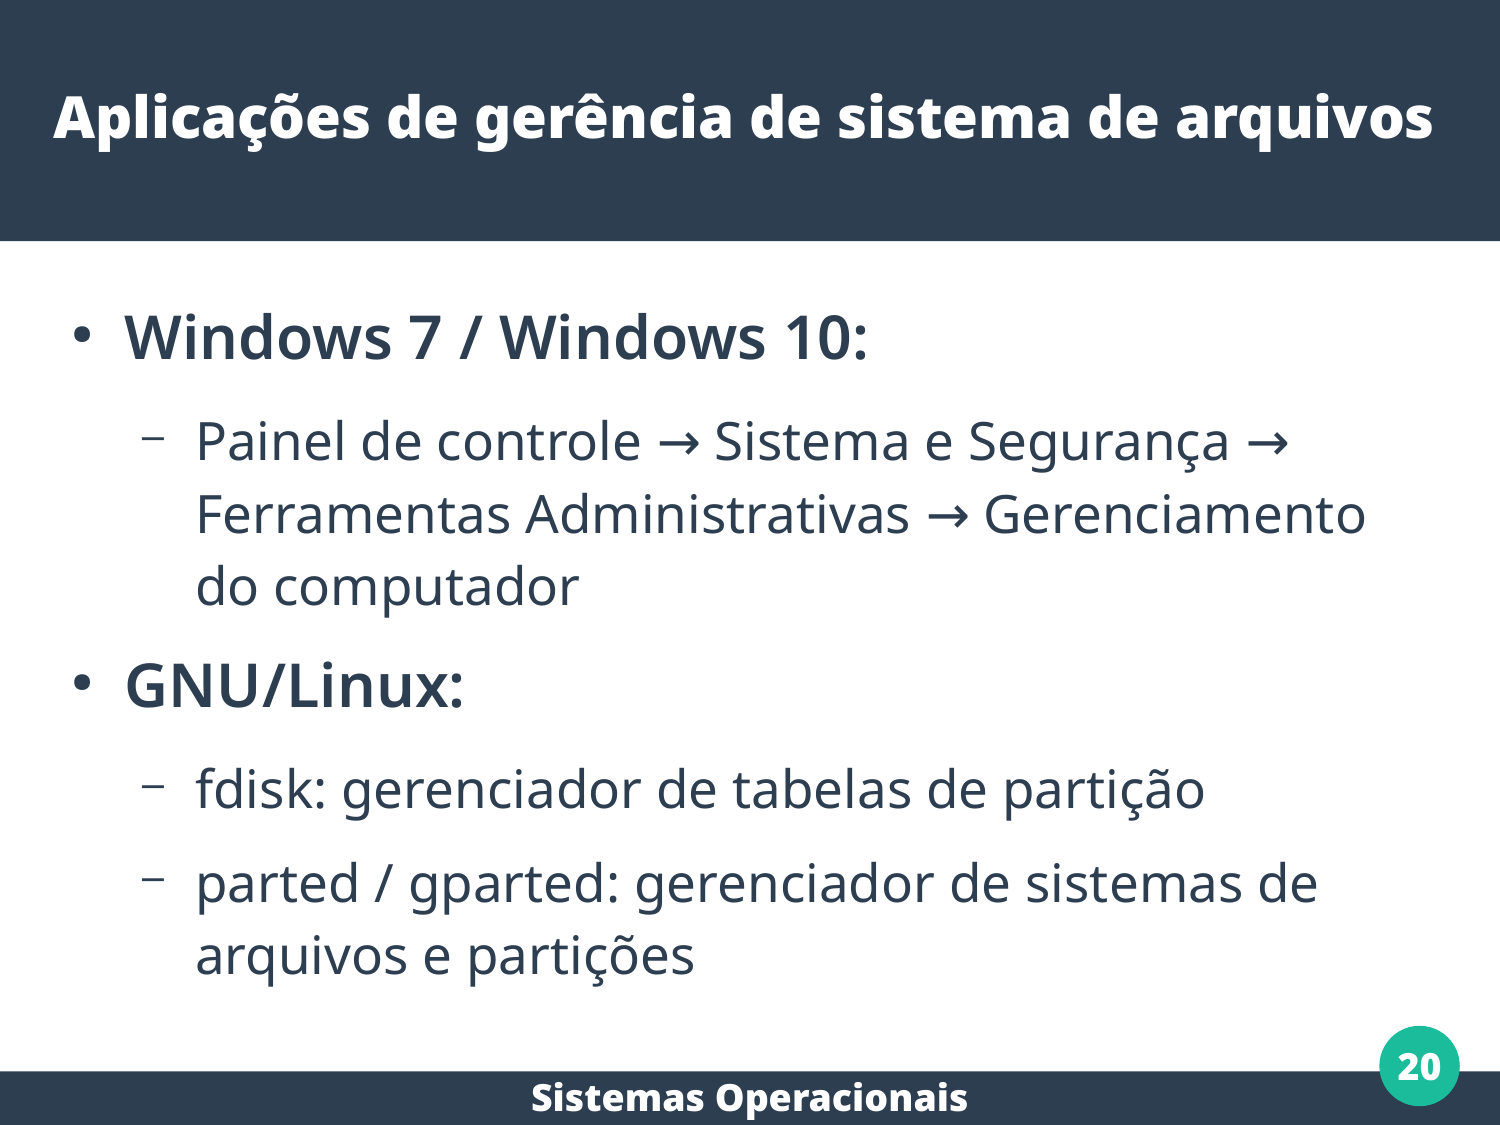

# Aplicações de gerência de sistema de arquivos
Windows 7 / Windows 10:
Painel de controle → Sistema e Segurança → Ferramentas Administrativas → Gerenciamento do computador
GNU/Linux:
fdisk: gerenciador de tabelas de partição
parted / gparted: gerenciador de sistemas de arquivos e partições
20
Sistemas Operacionais